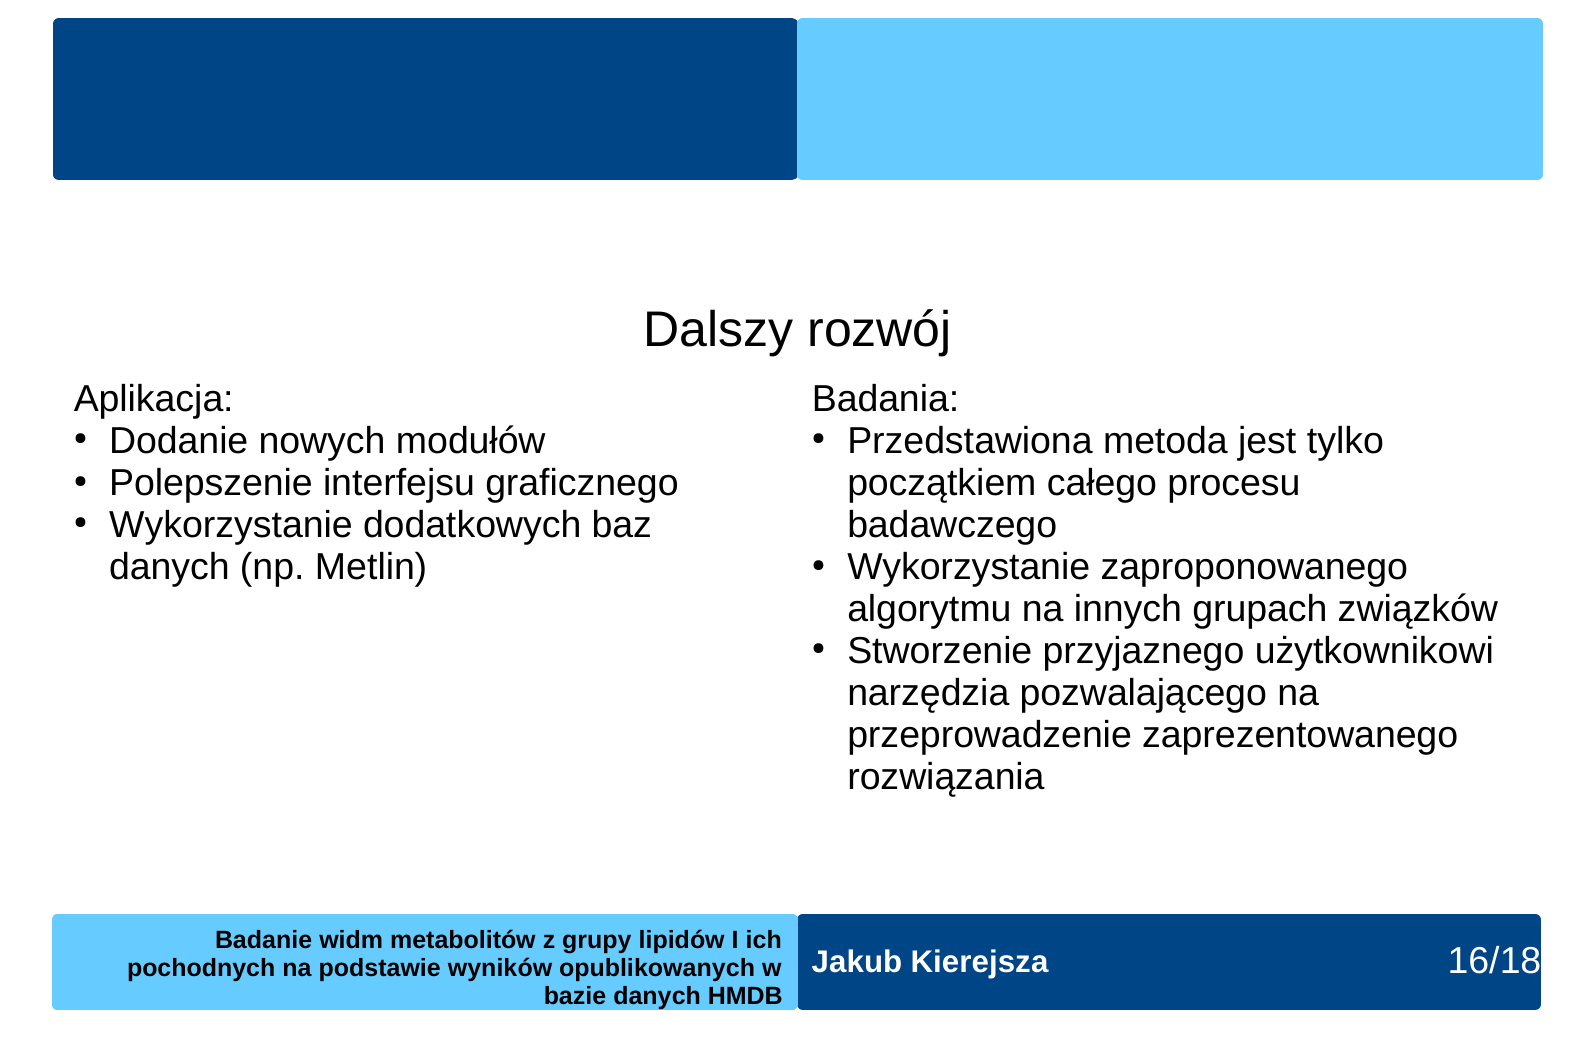

# Dalszy rozwój
| Aplikacja: Dodanie nowych modułów Polepszenie interfejsu graficznego Wykorzystanie dodatkowych baz danych (np. Metlin) | Badania: Przedstawiona metoda jest tylko początkiem całego procesu badawczego Wykorzystanie zaproponowanego algorytmu na innych grupach związków Stworzenie przyjaznego użytkownikowi narzędzia pozwalającego na przeprowadzenie zaprezentowanego rozwiązania |
| --- | --- |
Wieloagentowy system wyboru miejsca spotkań na urządzenia mobilne
Jakub Kierejsza
Badanie widm metabolitów z grupy lipidów I ich pochodnych na podstawie wyników opublikowanych w bazie danych HMDB